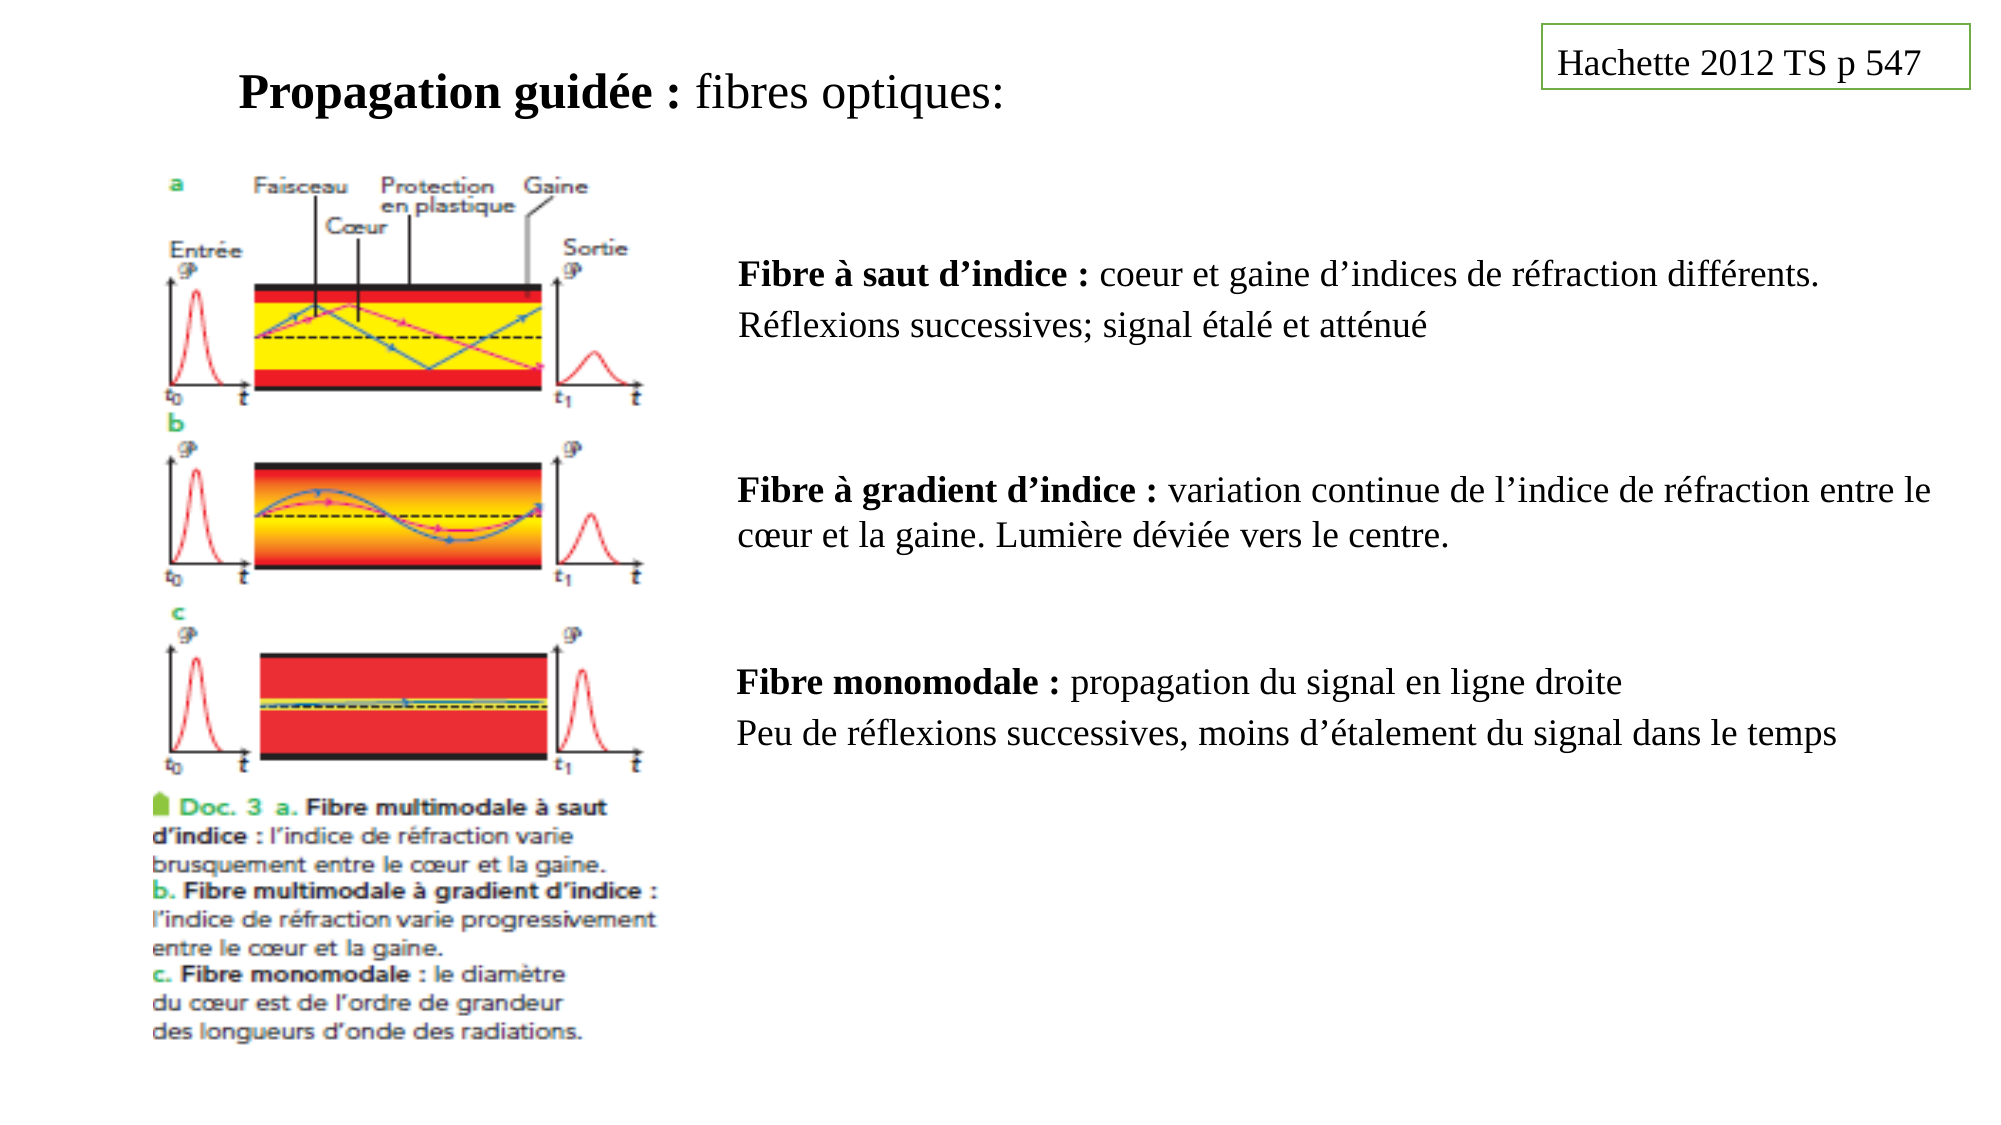

Hachette 2012 TS p 547
Propagation guidée : fibres optiques:
Fibre à saut d’indice : coeur et gaine d’indices de réfraction différents.
Réflexions successives; signal étalé et atténué
Fibre à gradient d’indice : variation continue de l’indice de réfraction entre le cœur et la gaine. Lumière déviée vers le centre.
Fibre monomodale : propagation du signal en ligne droite
Peu de réflexions successives, moins d’étalement du signal dans le temps